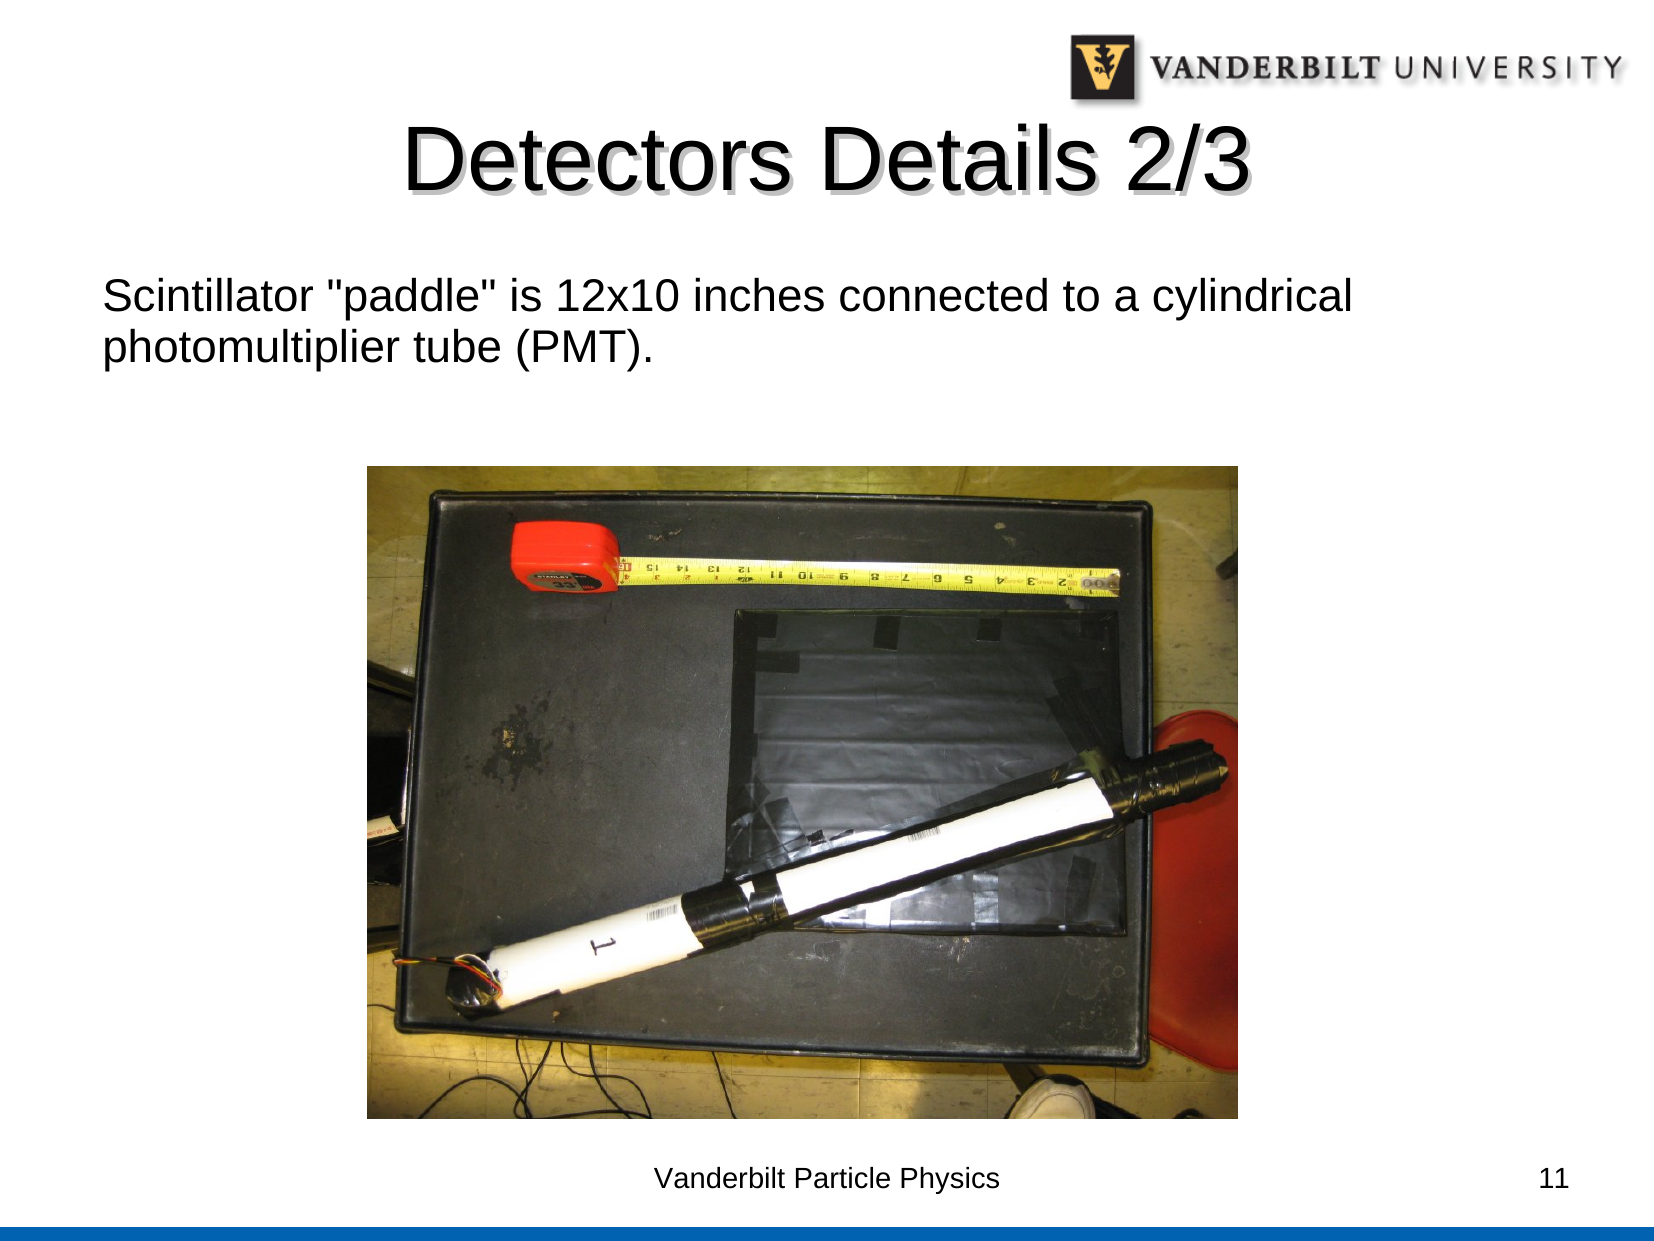

# Detectors Details 2/3
Scintillator "paddle" is 12x10 inches connected to a cylindrical photomultiplier tube (PMT).
Vanderbilt Particle Physics
11